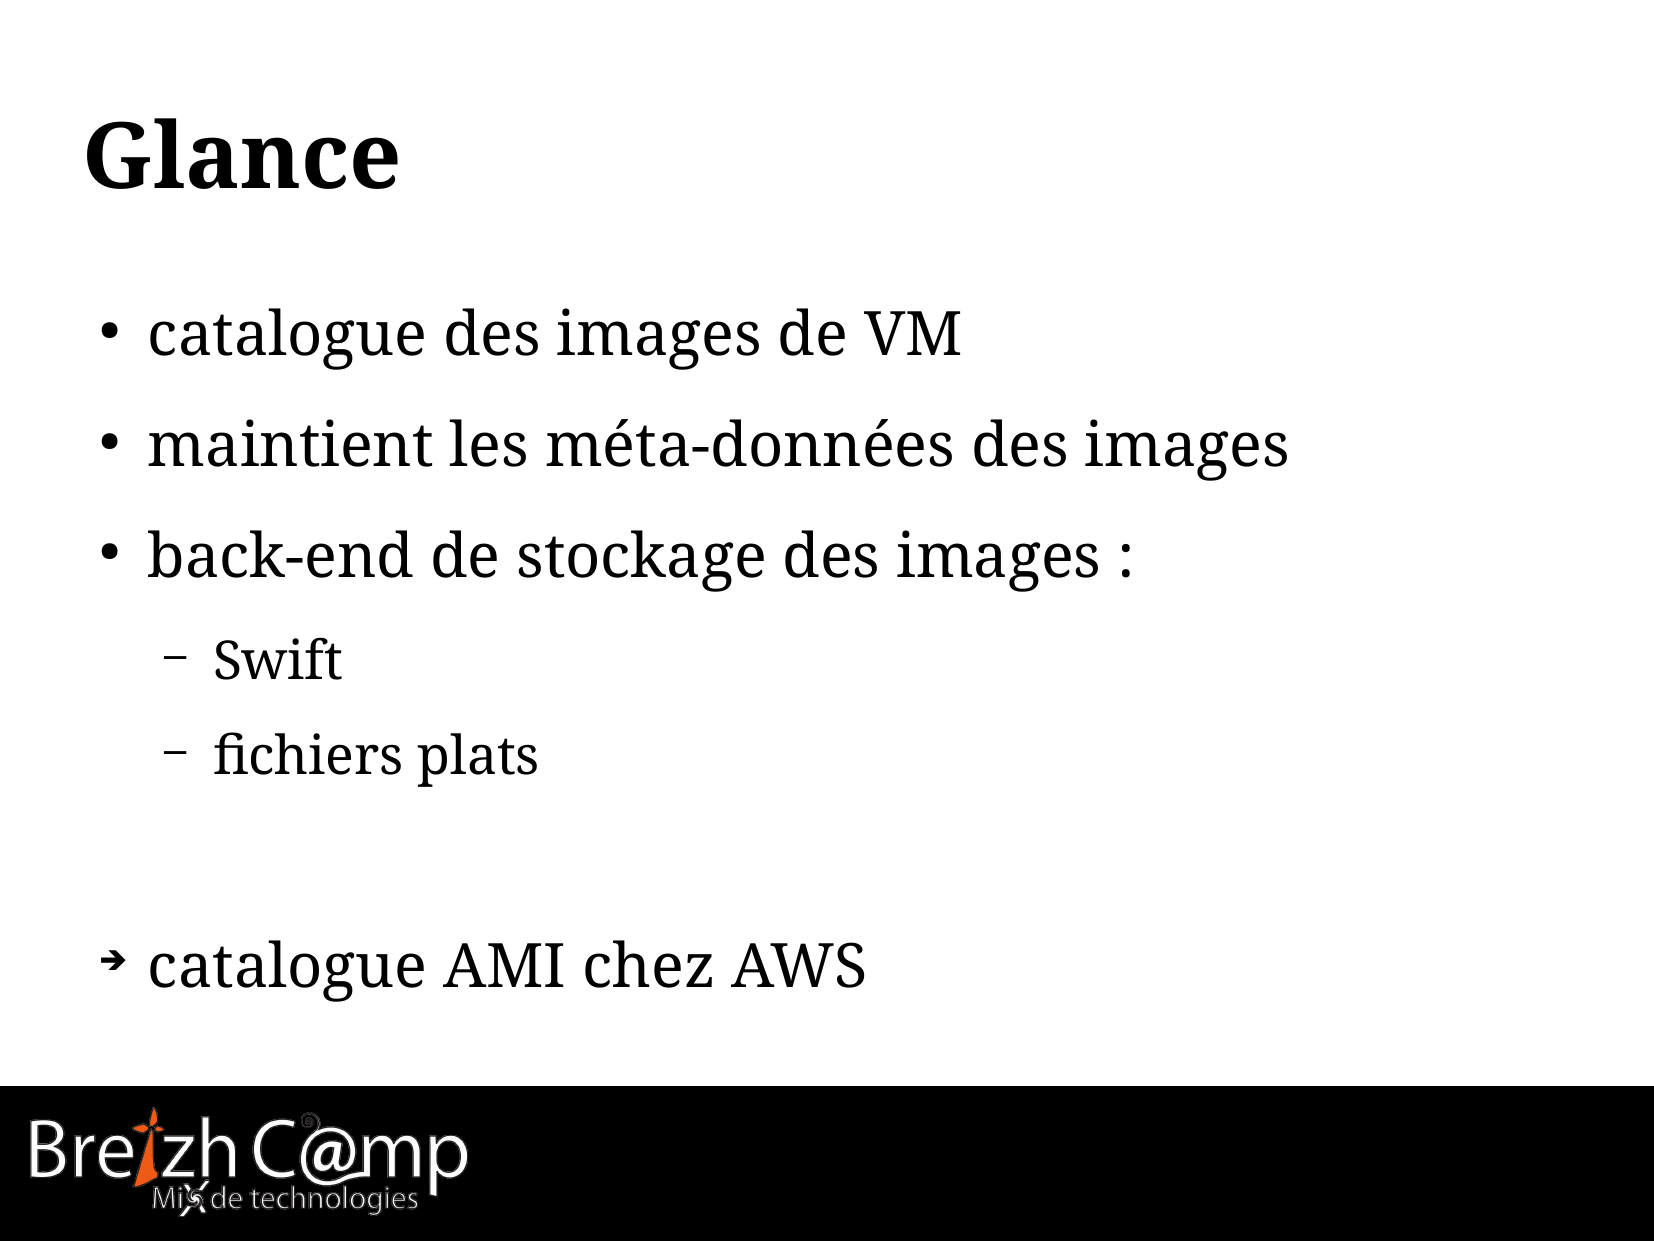

# Glance
catalogue des images de VM
maintient les méta-données des images
back-end de stockage des images :
Swift
fichiers plats
catalogue AMI chez AWS
31